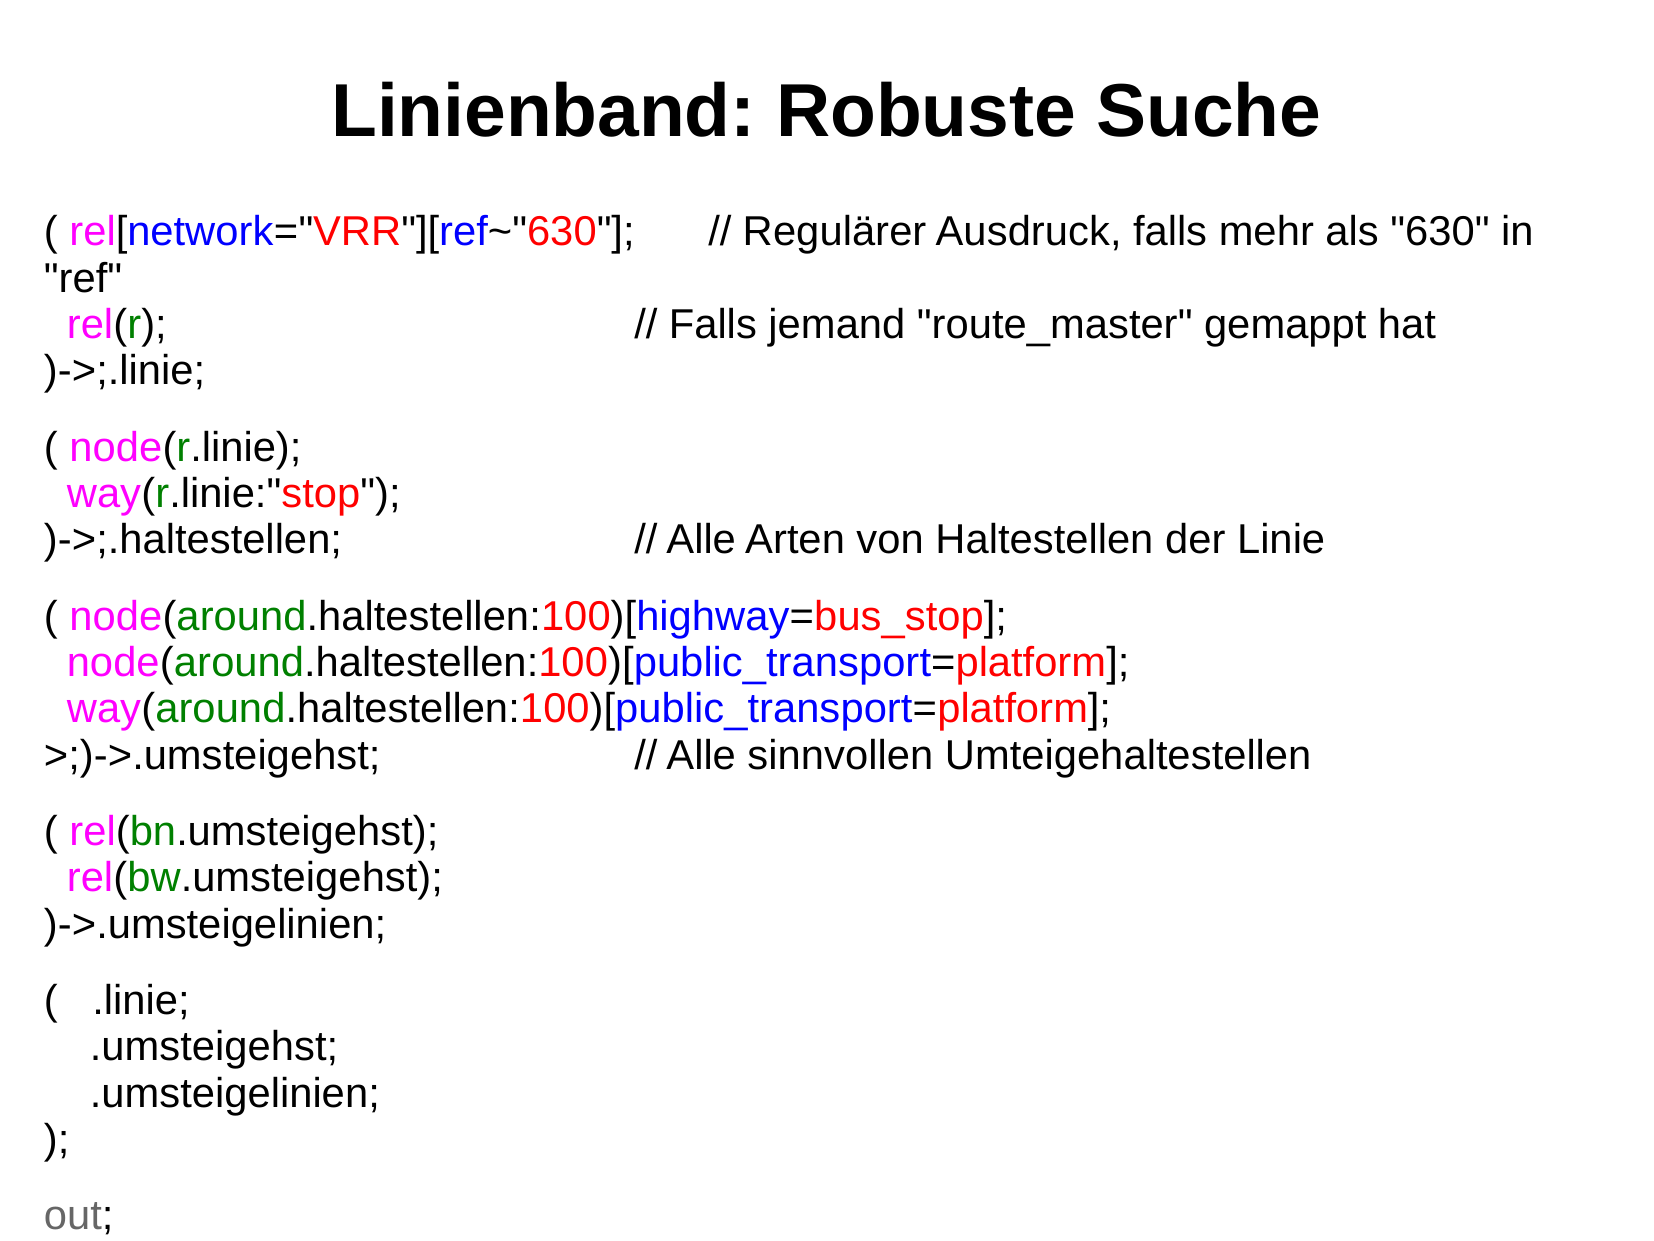

Linienband: Robuste Suche
( rel[network="VRR"][ref~"630"];	// Regulärer Ausdruck, falls mehr als "630" in "ref"
 rel(r);							// Falls jemand "route_master" gemappt hat
)->;.linie;
( node(r.linie);
 way(r.linie:"stop");
)->;.haltestellen;				// Alle Arten von Haltestellen der Linie
( node(around.haltestellen:100)[highway=bus_stop];
 node(around.haltestellen:100)[public_transport=platform];
 way(around.haltestellen:100)[public_transport=platform];
>;)->.umsteigehst;				// Alle sinnvollen Umteigehaltestellen
( rel(bn.umsteigehst);
 rel(bw.umsteigehst);
)->.umsteigelinien;
( .linie;
 .umsteigehst;
 .umsteigelinien;
);
out;